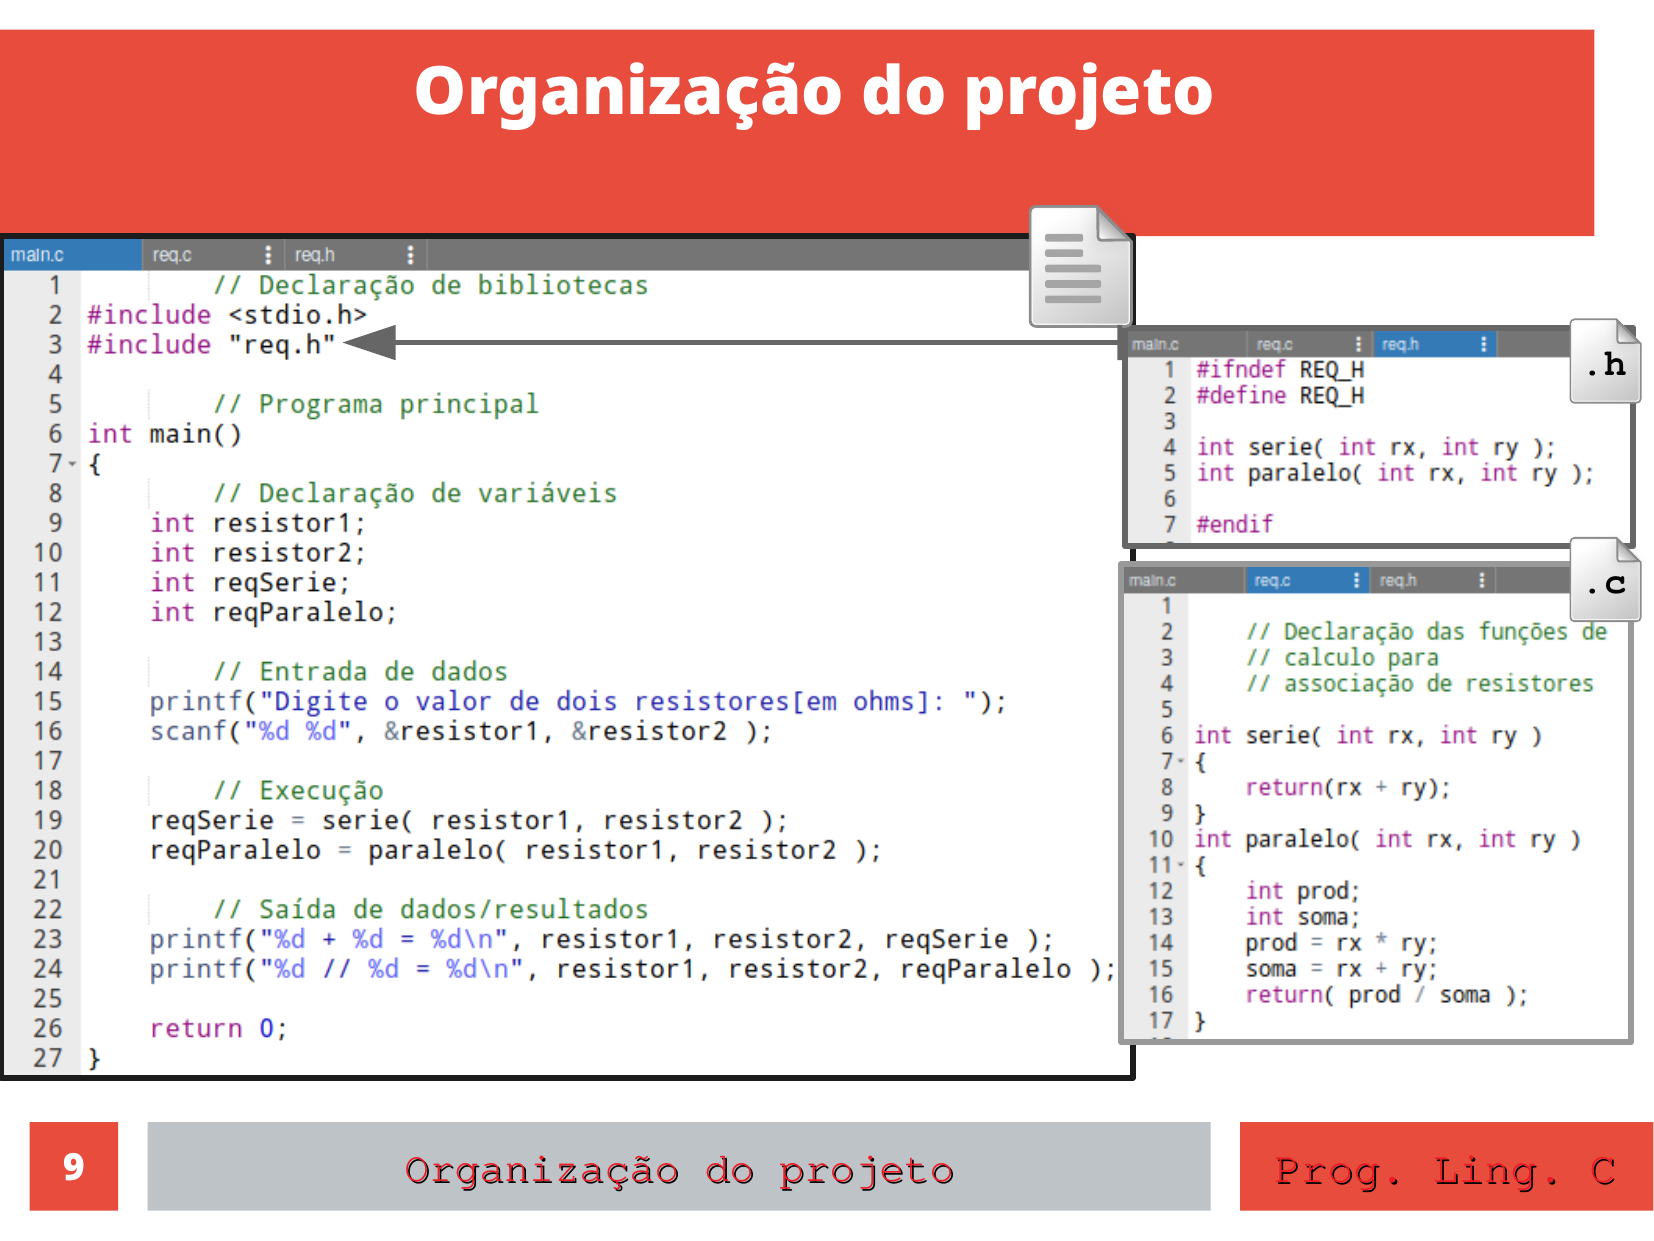

# Organização do projeto
.h
.c
9
Organização do projeto
 Prog. Ling. C